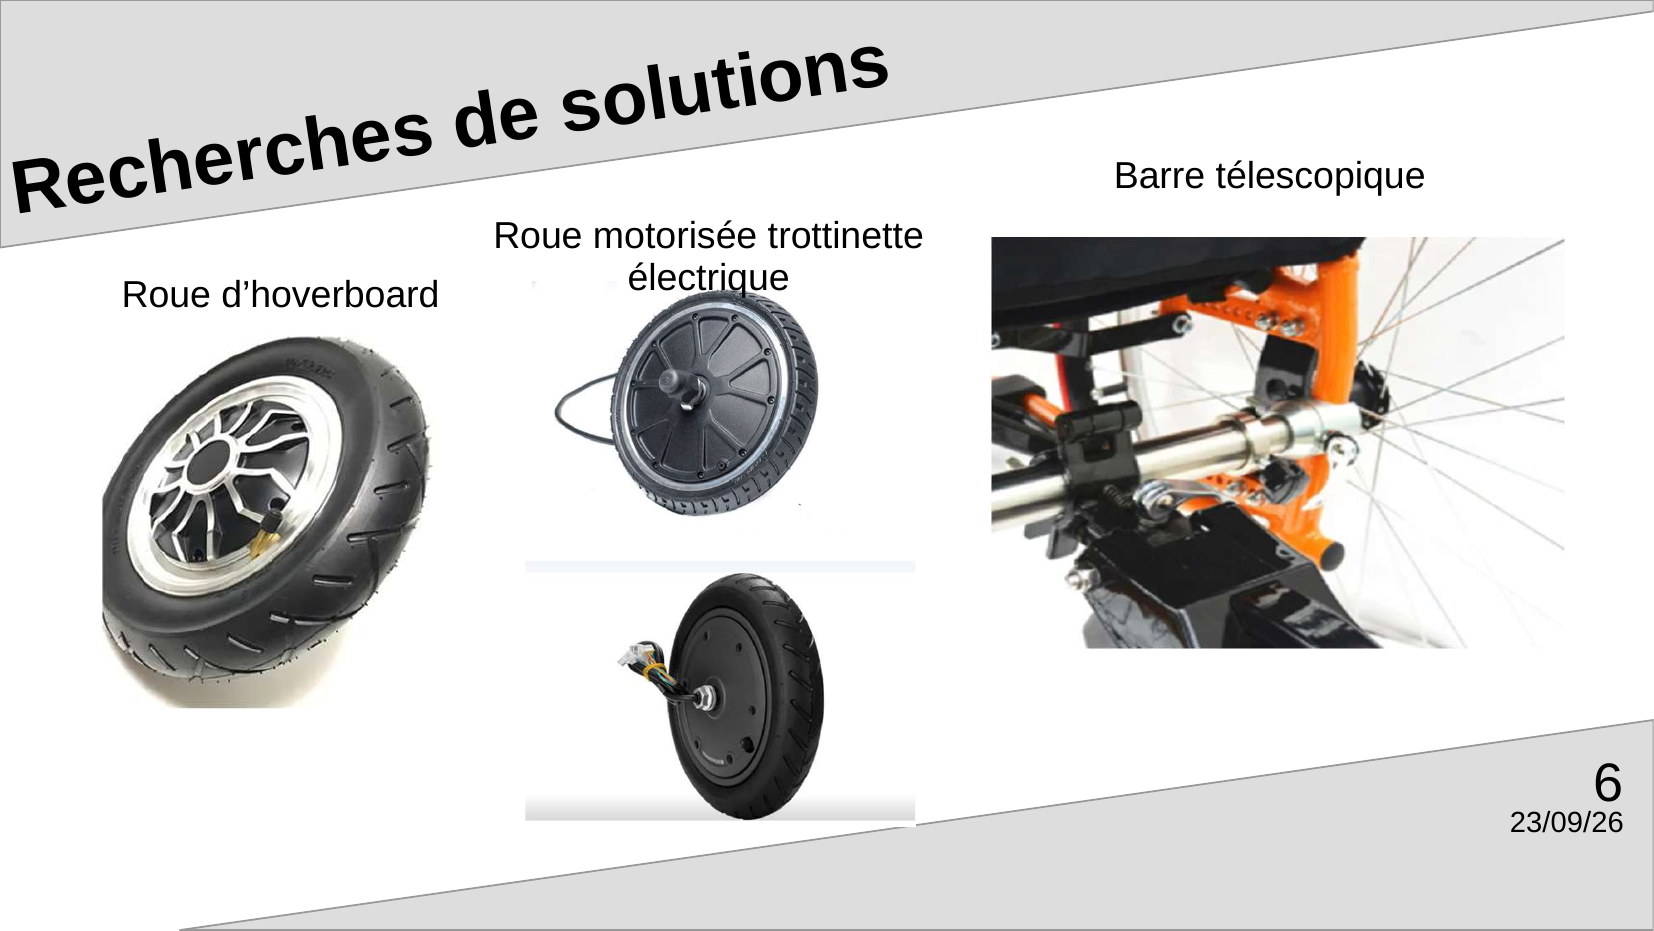

# Recherches de solutions
Barre télescopique
Roue motorisée trottinette électrique
Roue d’hoverboard
6